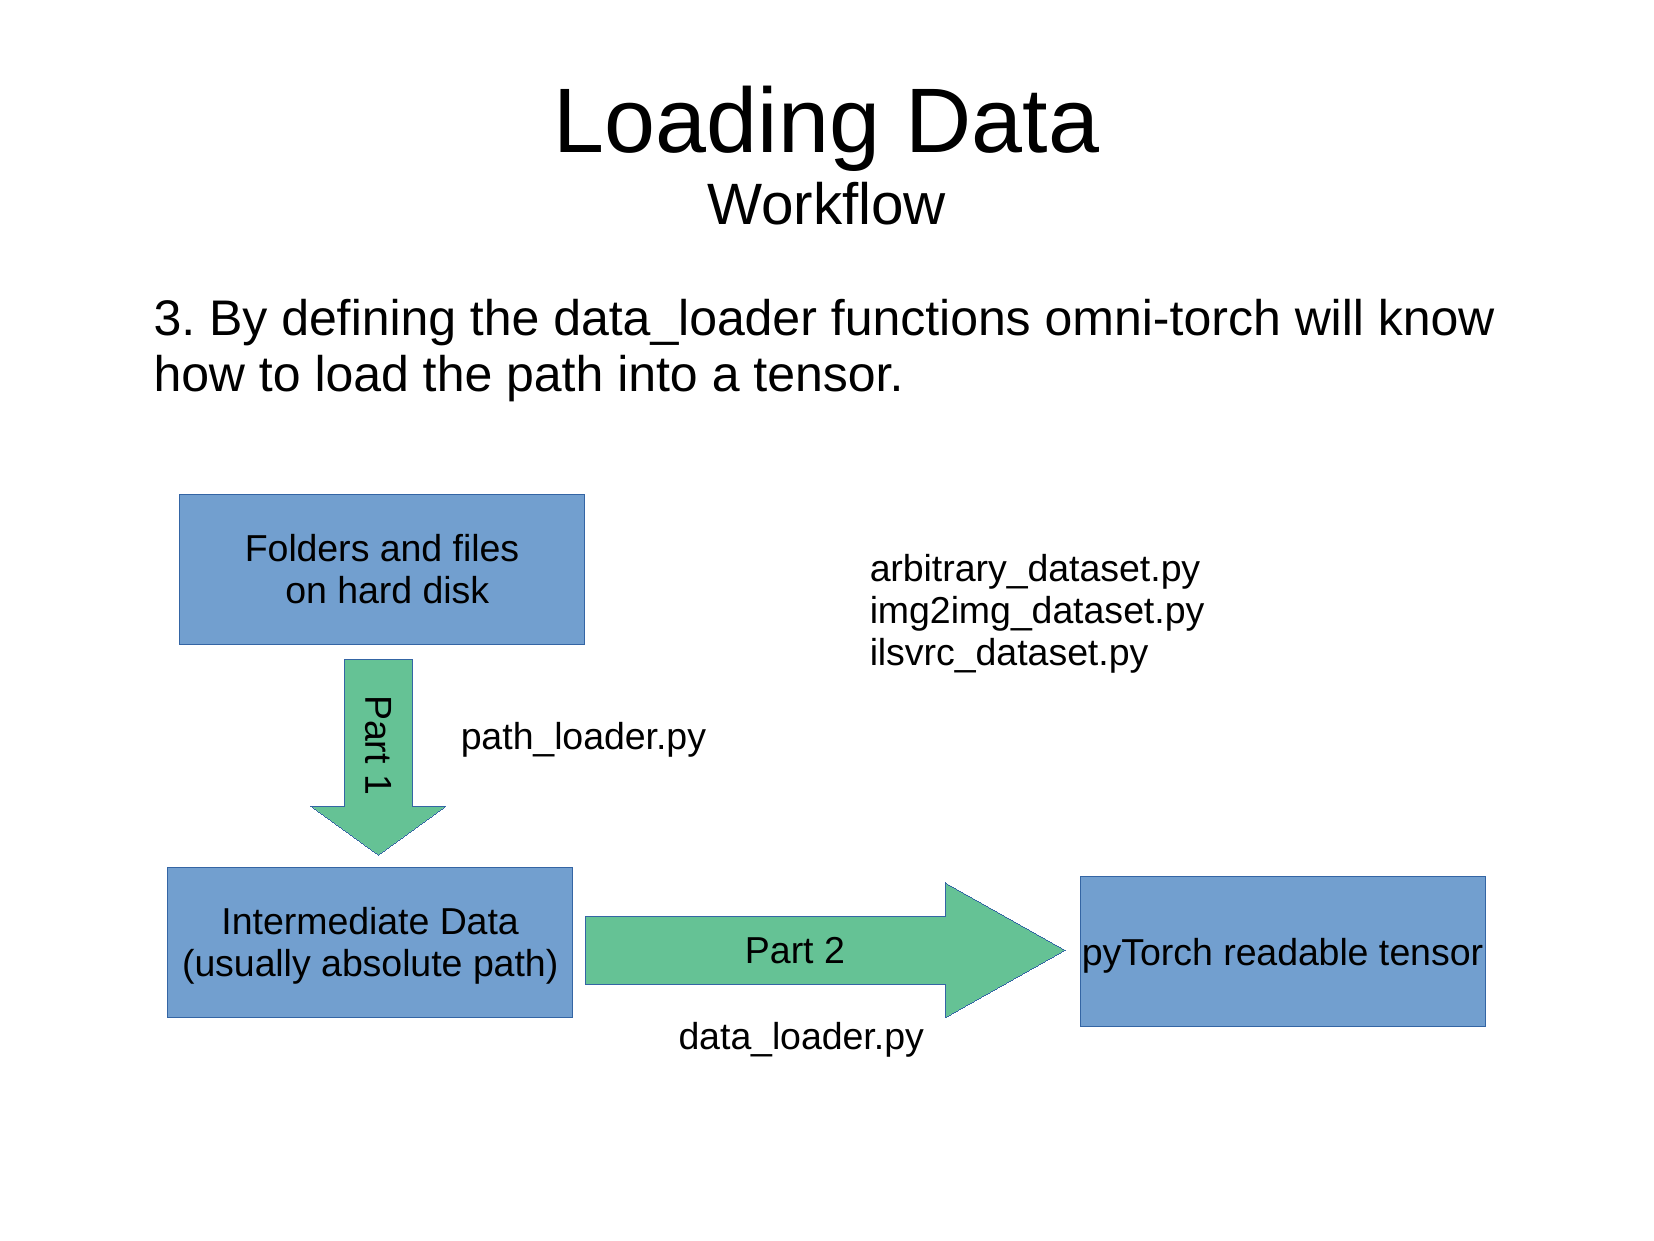

# Loading Data Workflow
3. By defining the data_loader functions omni-torch will know how to load the path into a tensor.
Folders and files
 on hard disk
arbitrary_dataset.py
img2img_dataset.py
ilsvrc_dataset.py
Part 1
path_loader.py
Intermediate Data
(usually absolute path)
pyTorch readable tensor
Part 2
data_loader.py